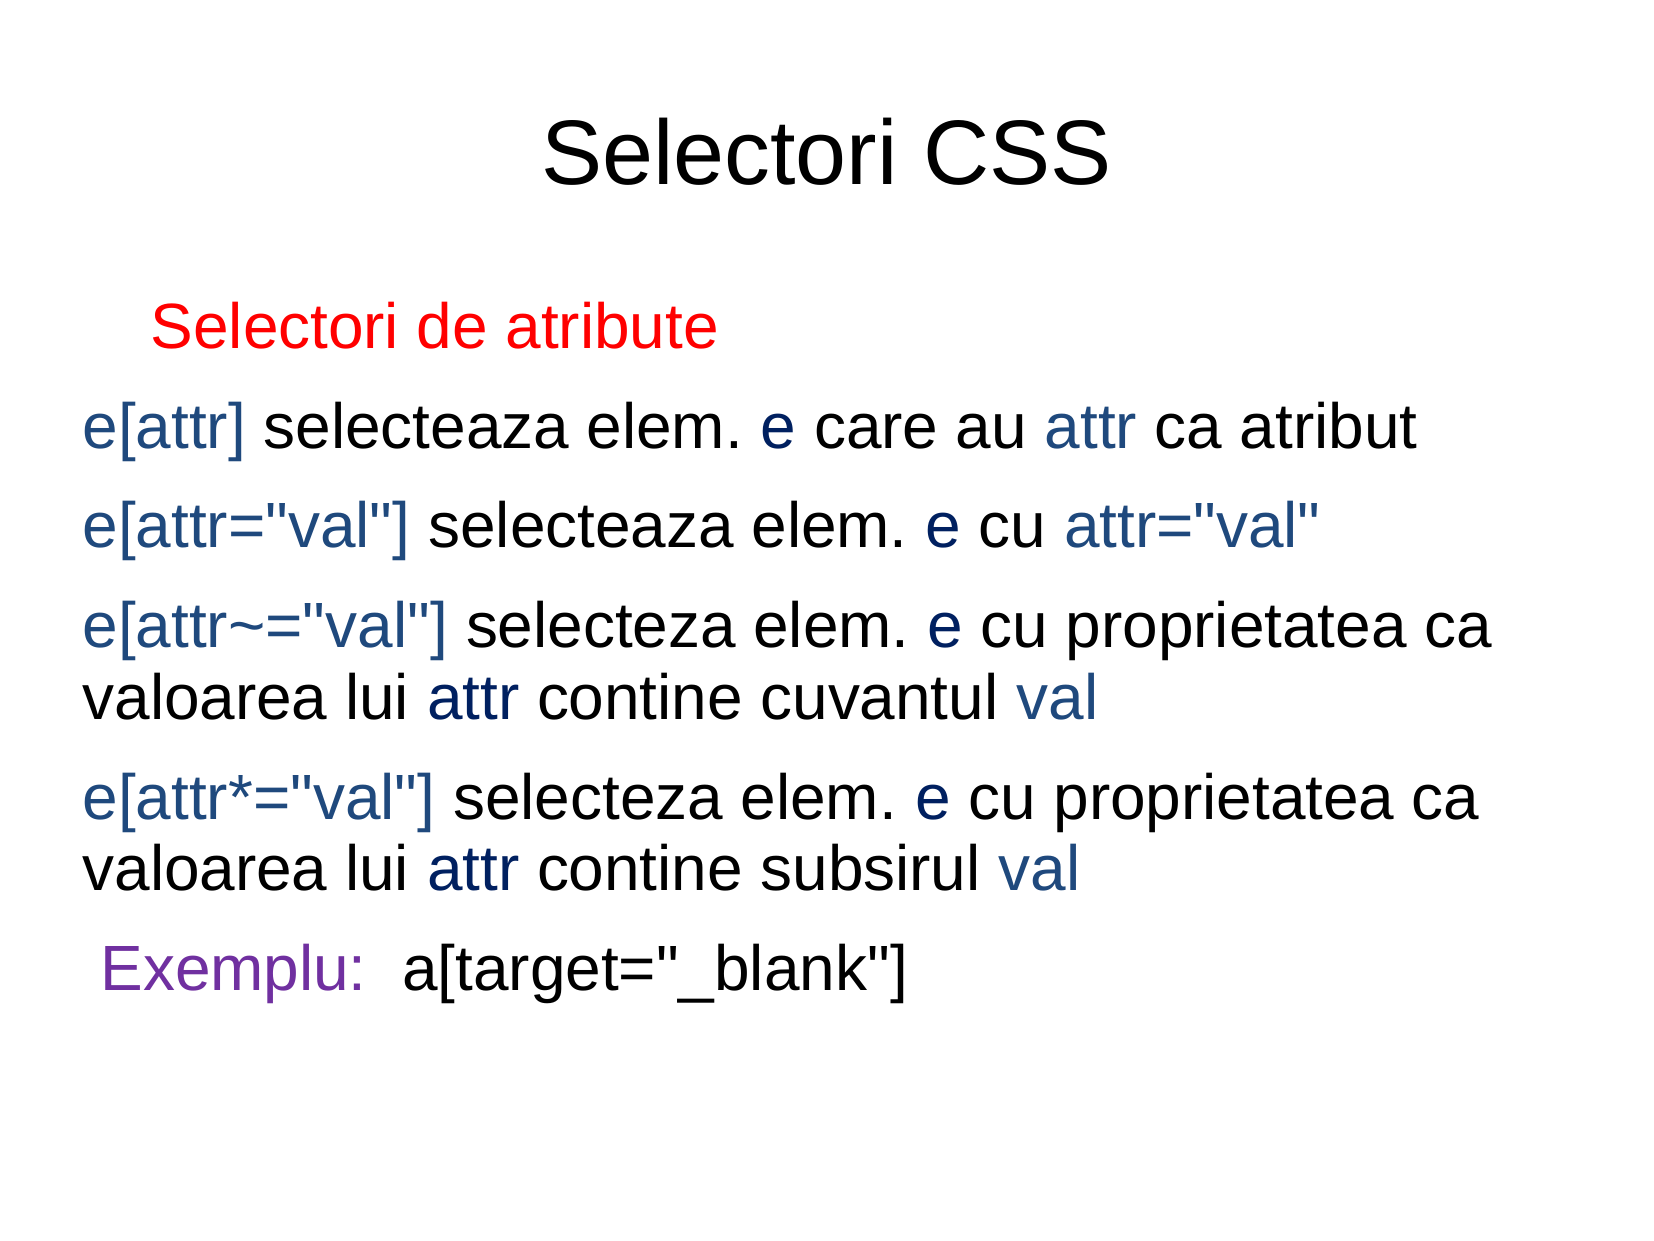

# Selectori CSS
Selectori de atribute
e[attr] selecteaza elem. e care au attr ca atribut
e[attr="val"] selecteaza elem. e cu attr="val"
e[attr~="val"] selecteza elem. e cu proprietatea ca valoarea lui attr contine cuvantul val
e[attr*="val"] selecteza elem. e cu proprietatea ca valoarea lui attr contine subsirul val
 Exemplu: a[target="_blank"]